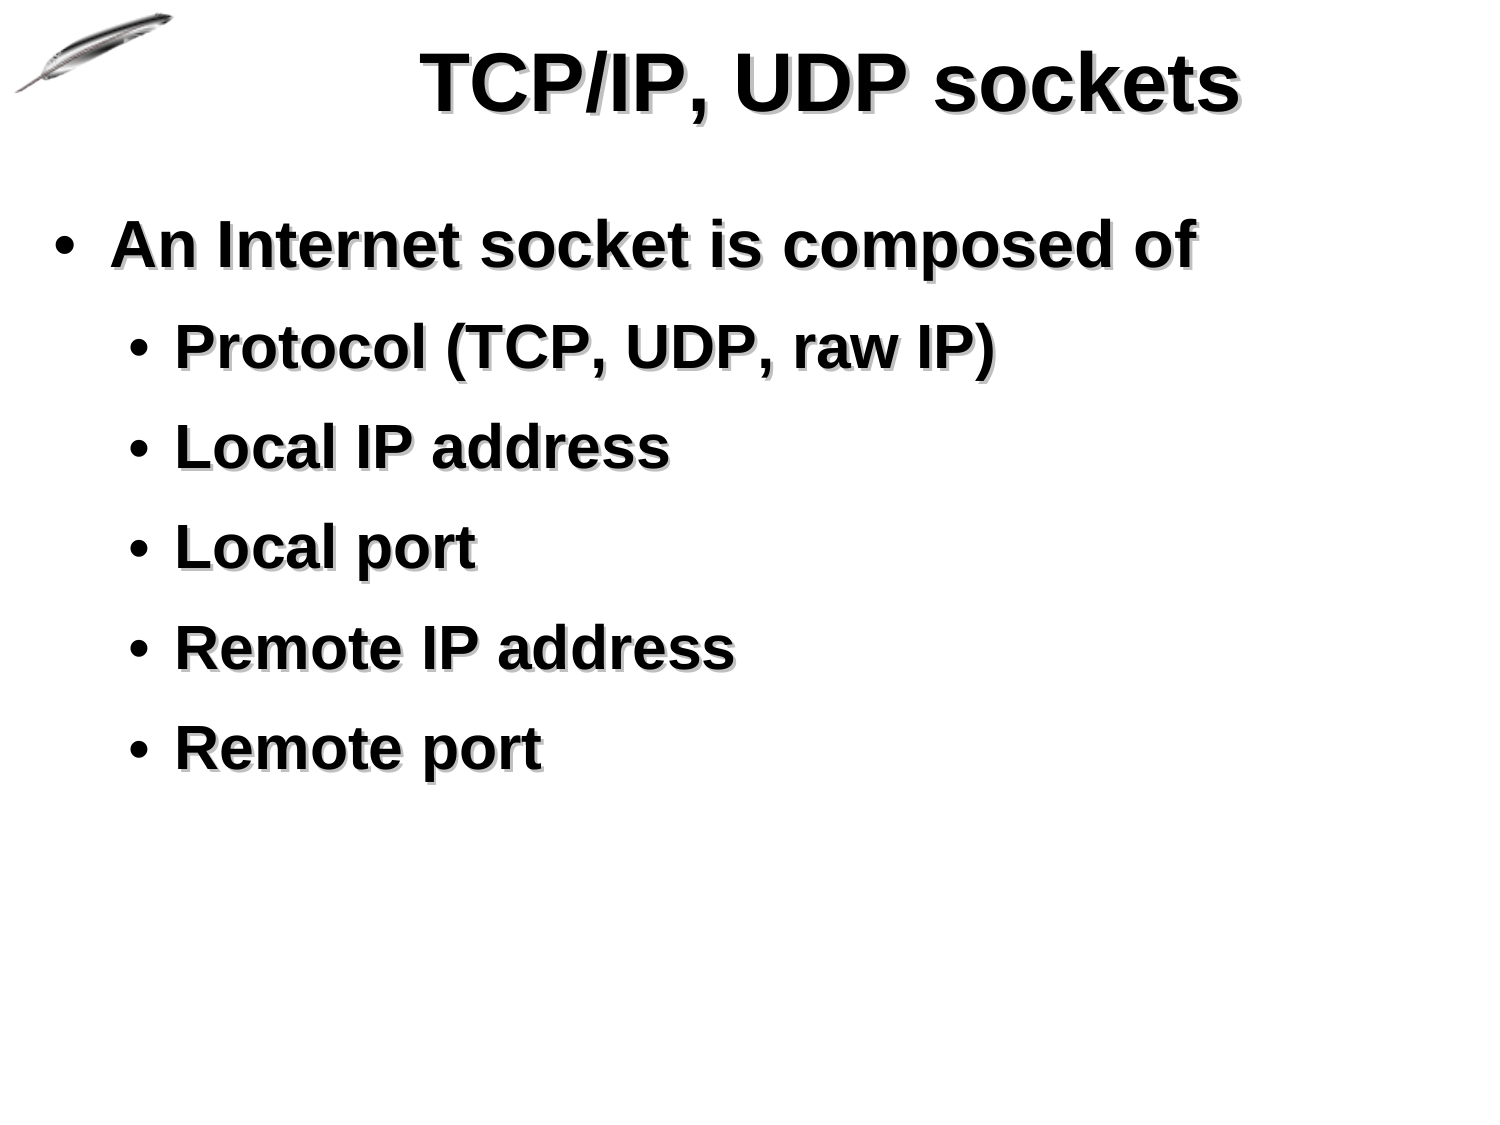

# TCP/IP, UDP sockets
An Internet socket is composed of
Protocol (TCP, UDP, raw IP)
Local IP address
Local port
Remote IP address
Remote port